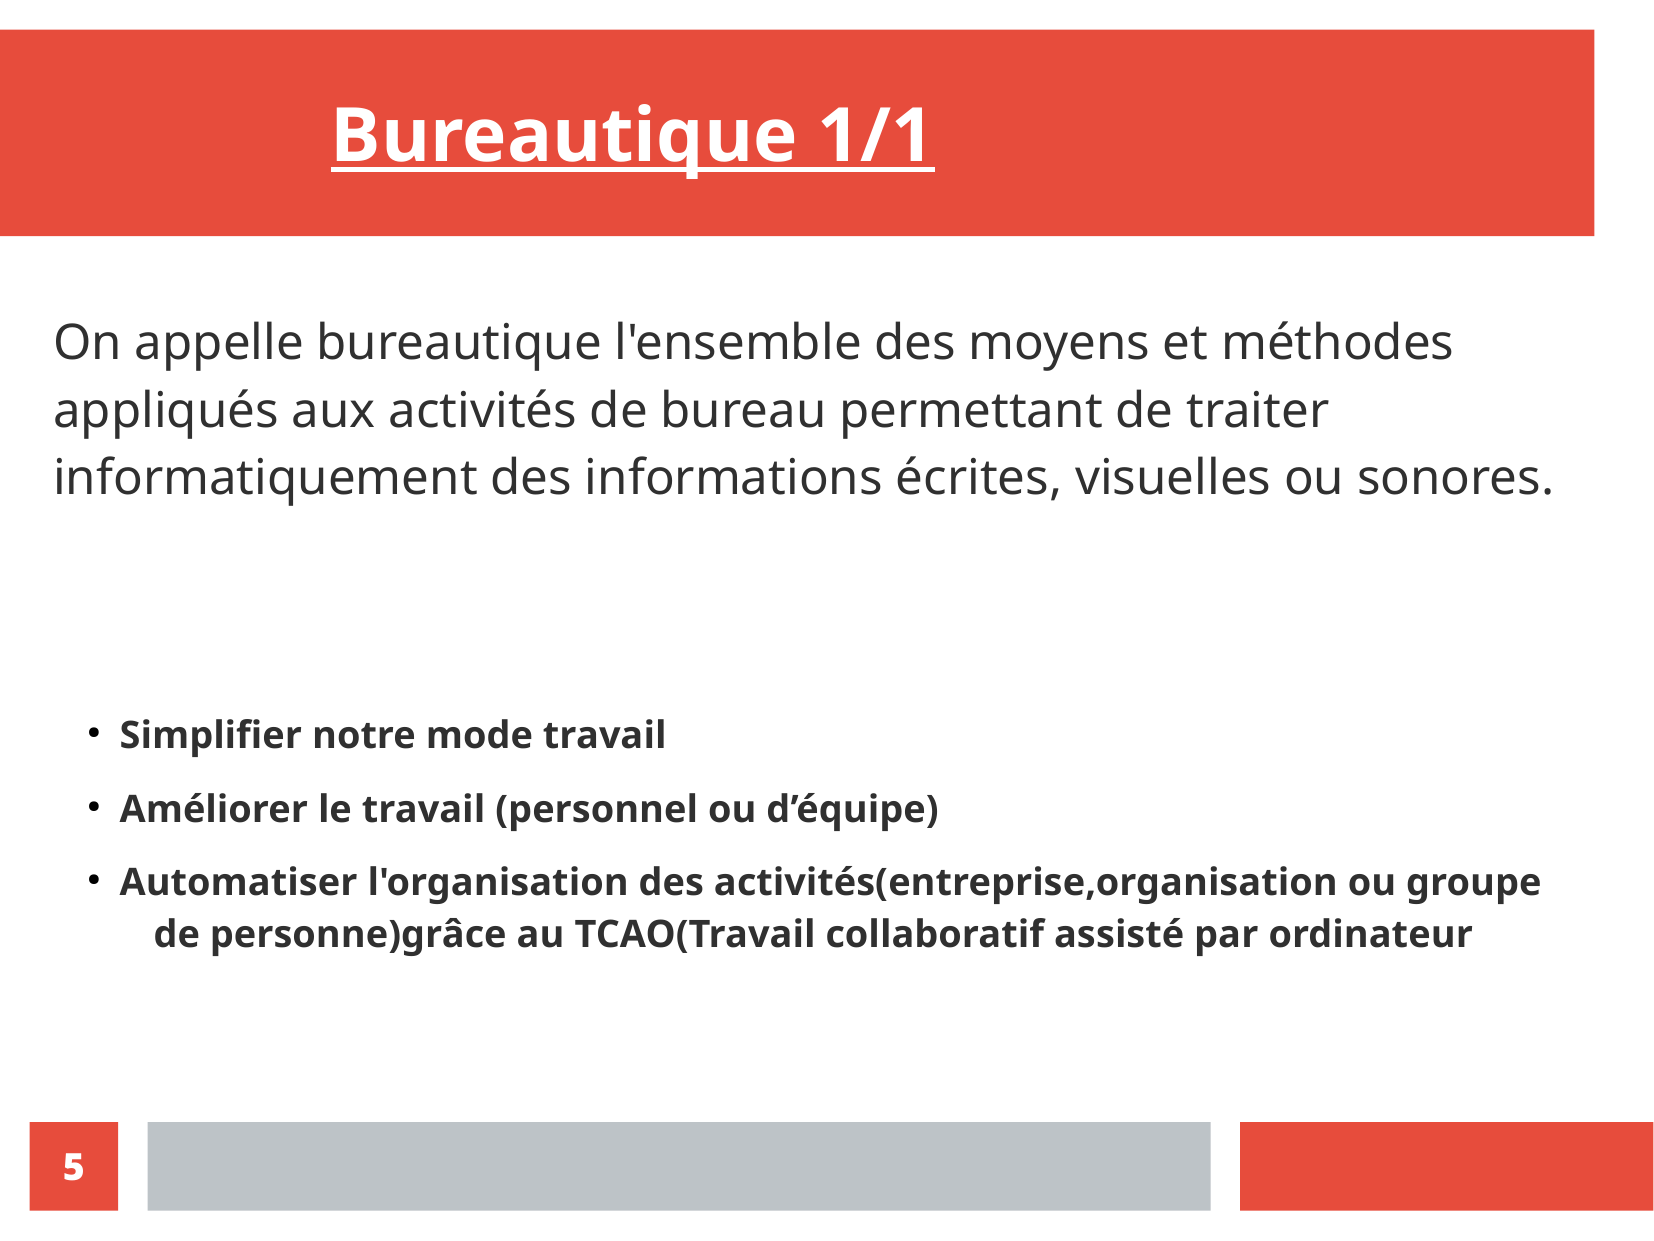

# Bureautique 1/1
On appelle bureautique l'ensemble des moyens et méthodes appliqués aux activités de bureau permettant de traiter informatiquement des informations écrites, visuelles ou sonores.
Simplifier notre mode travail
Améliorer le travail (personnel ou d’équipe)
Automatiser l'organisation des activités(entreprise,organisation ou groupe de personne)grâce au TCAO(Travail collaboratif assisté par ordinateur
5